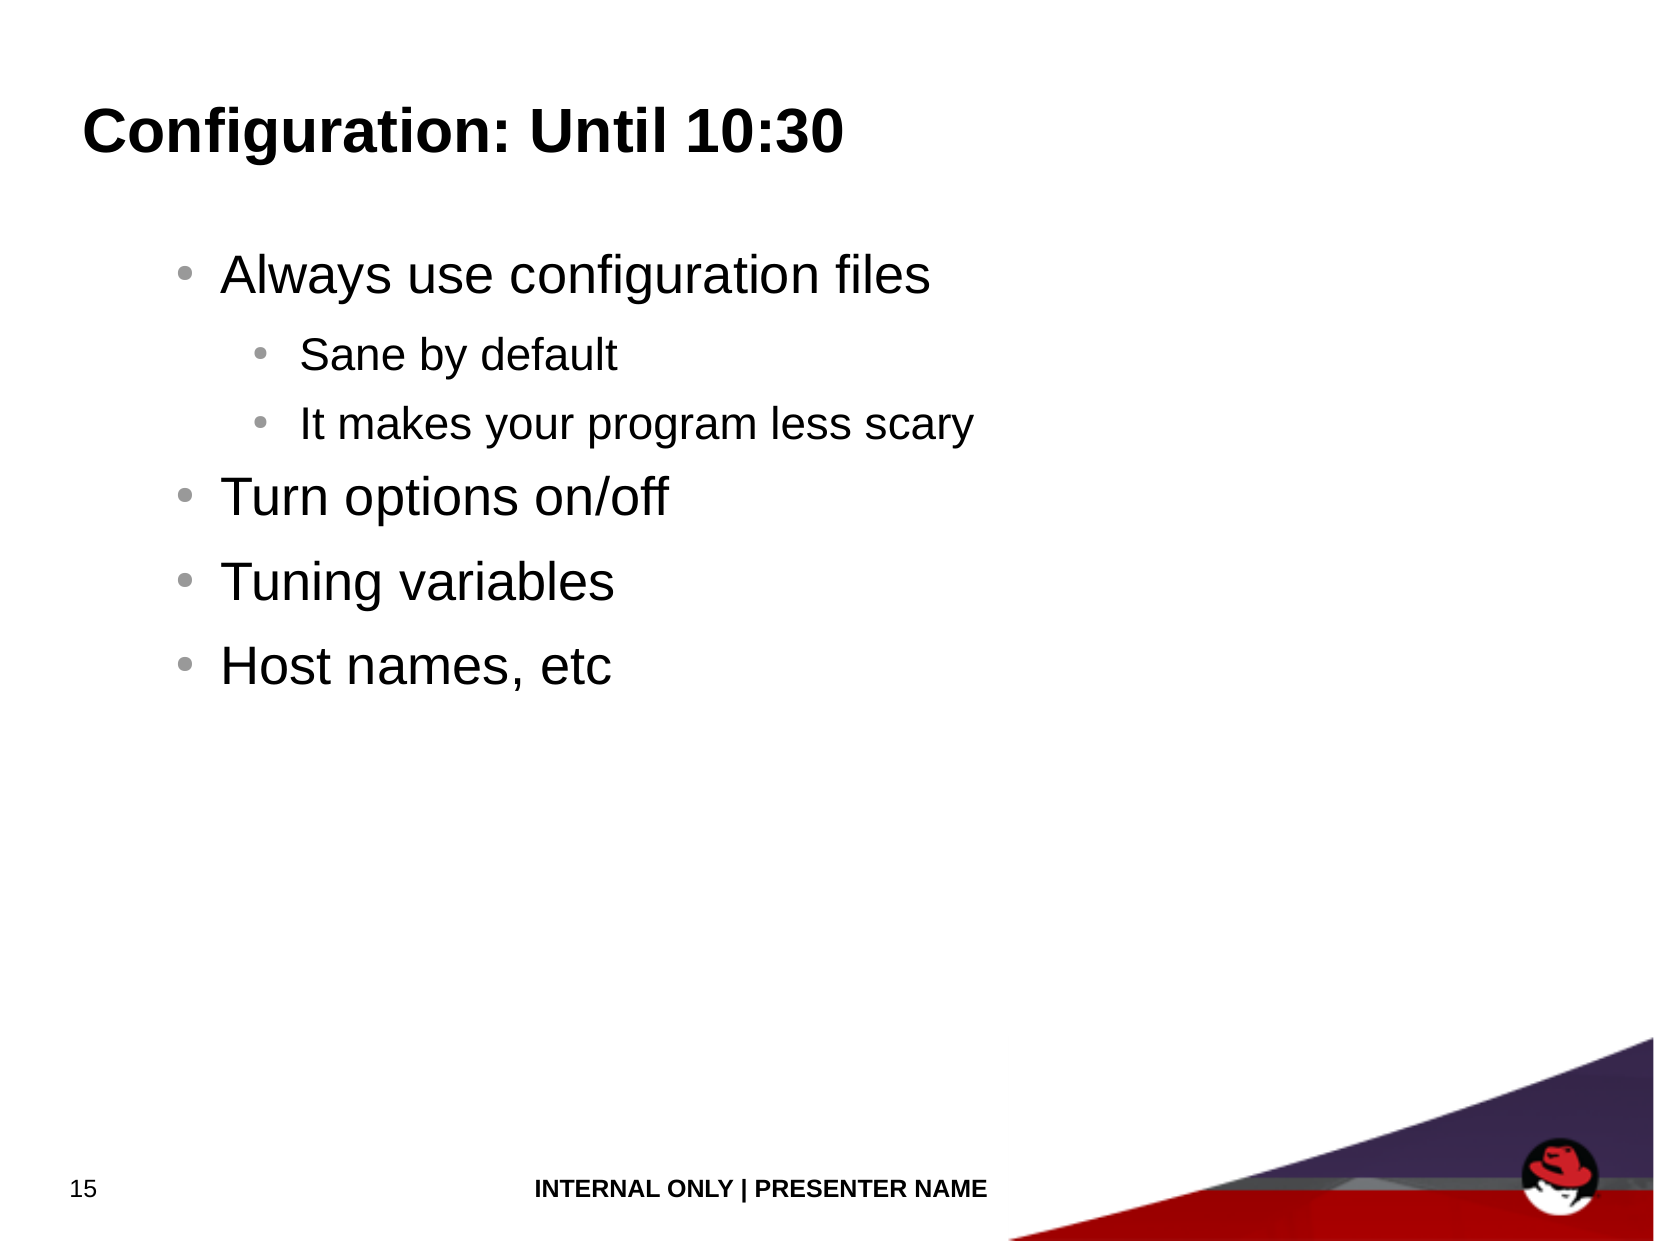

# Configuration: Until 10:30
Always use configuration files
Sane by default
It makes your program less scary
Turn options on/off
Tuning variables
Host names, etc